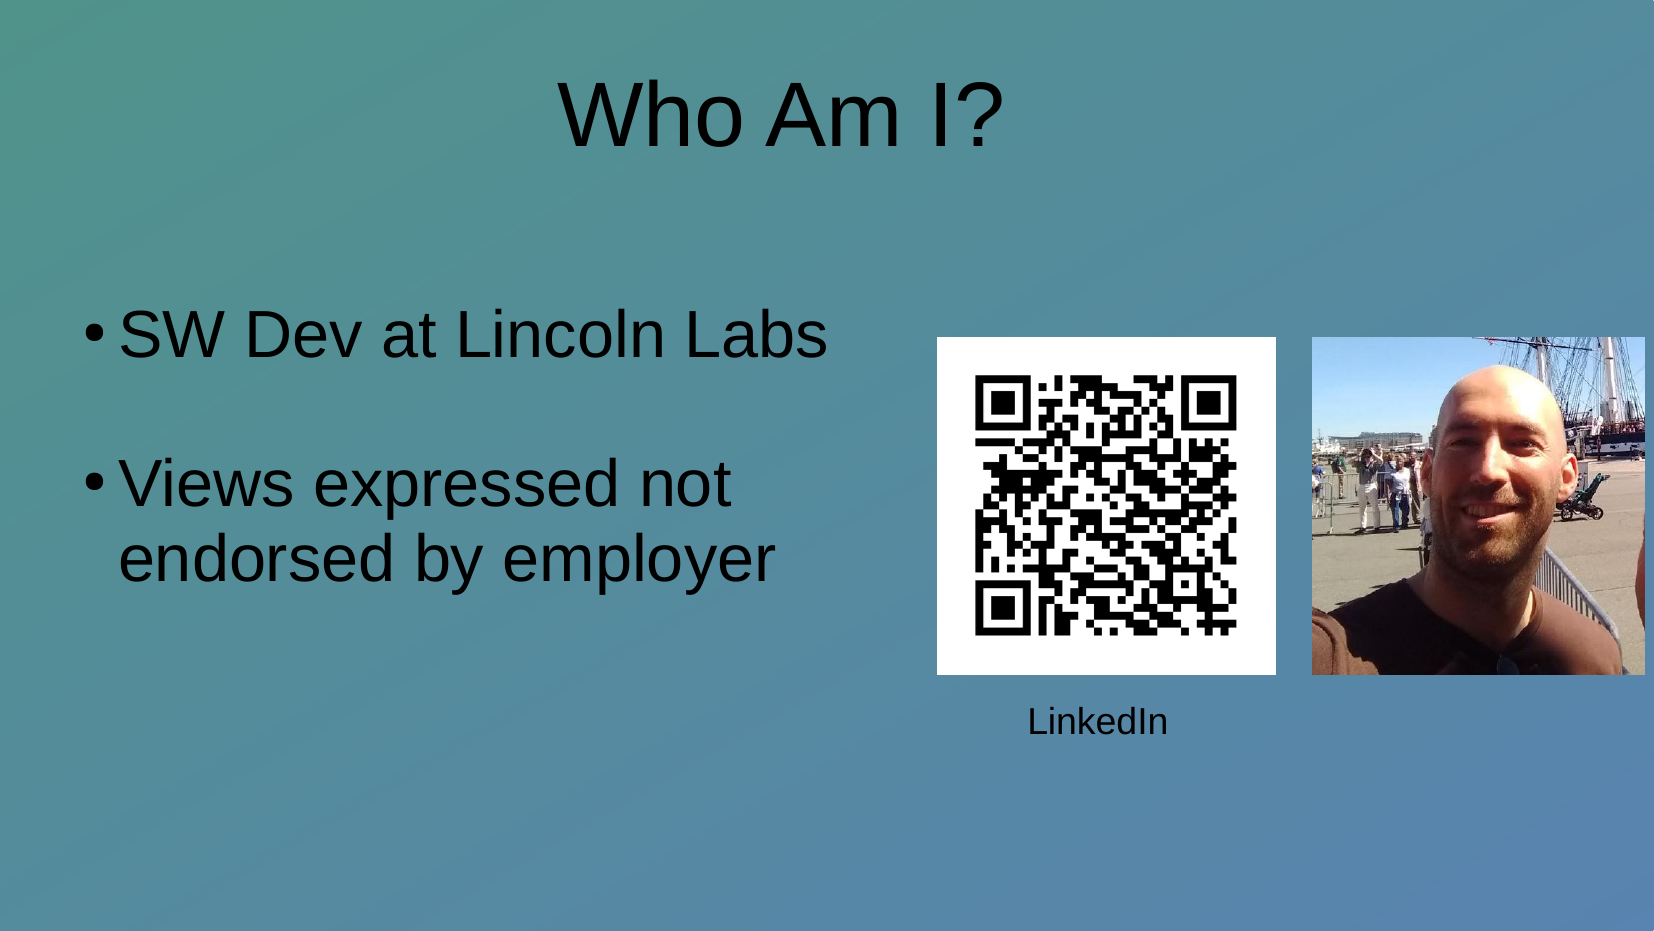

# Who Am I?
SW Dev at Lincoln Labs
Views expressed not endorsed by employer
LinkedIn